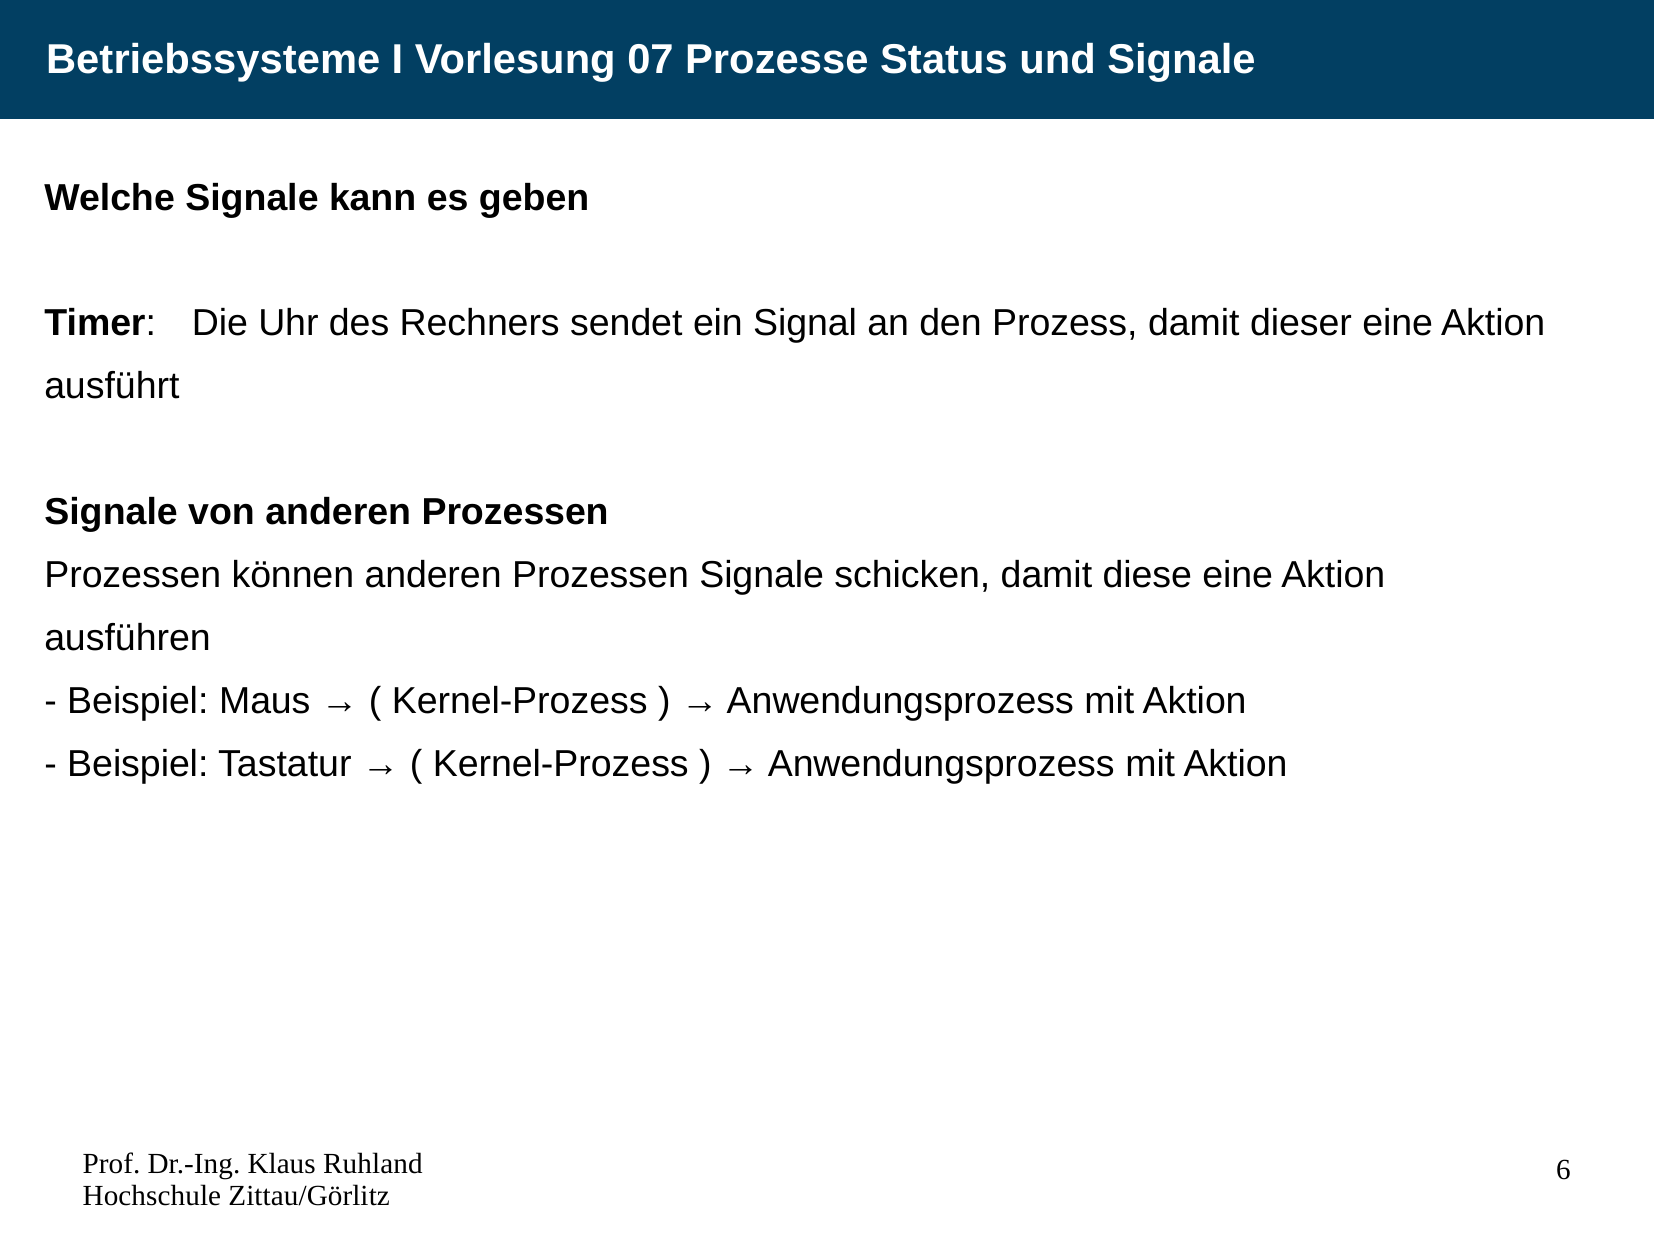

Welche Signale kann es geben
Timer:	Die Uhr des Rechners sendet ein Signal an den Prozess, damit dieser eine Aktion ausführt
Signale von anderen Prozessen
Prozessen können anderen Prozessen Signale schicken, damit diese eine Aktion ausführen
- Beispiel: Maus → ( Kernel-Prozess ) → Anwendungsprozess mit Aktion
- Beispiel: Tastatur → ( Kernel-Prozess ) → Anwendungsprozess mit Aktion
6